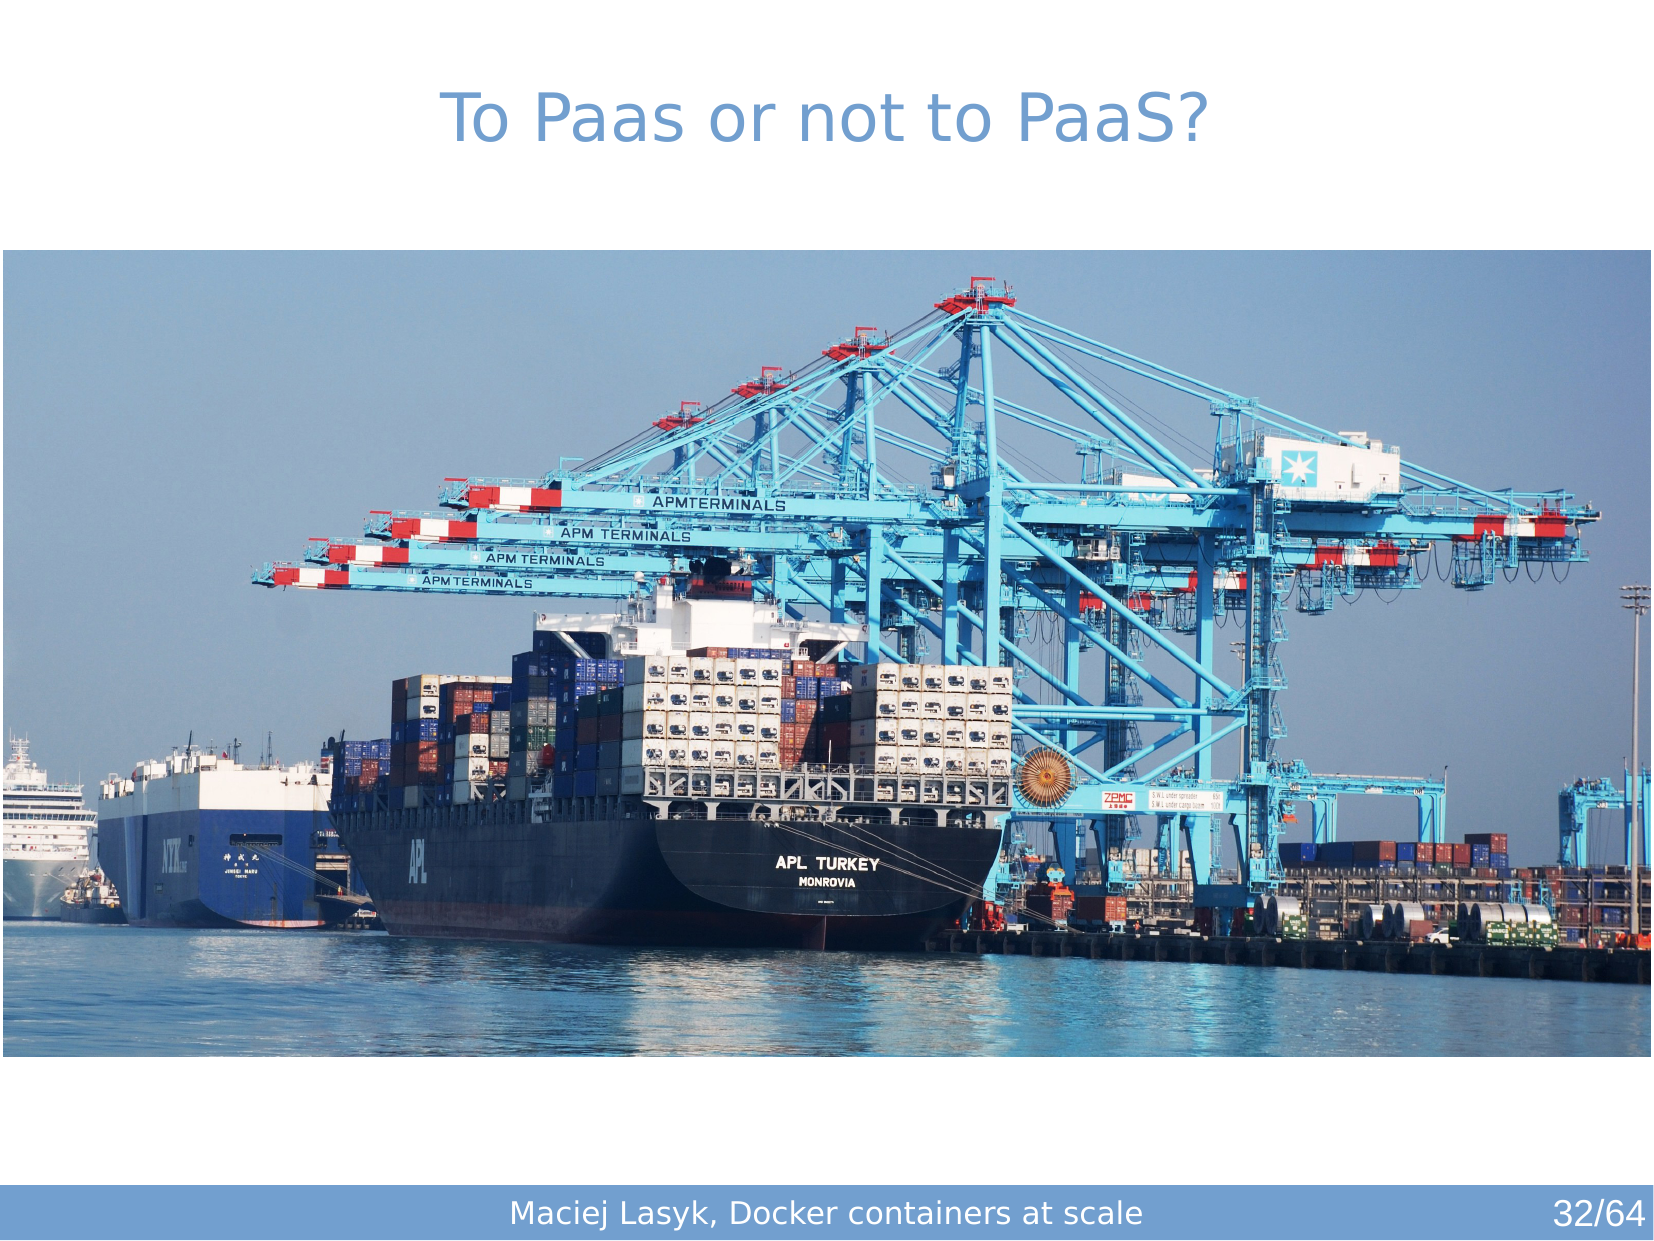

To Paas or not to PaaS?
 32/64
Maciej Lasyk, Docker containers at scale